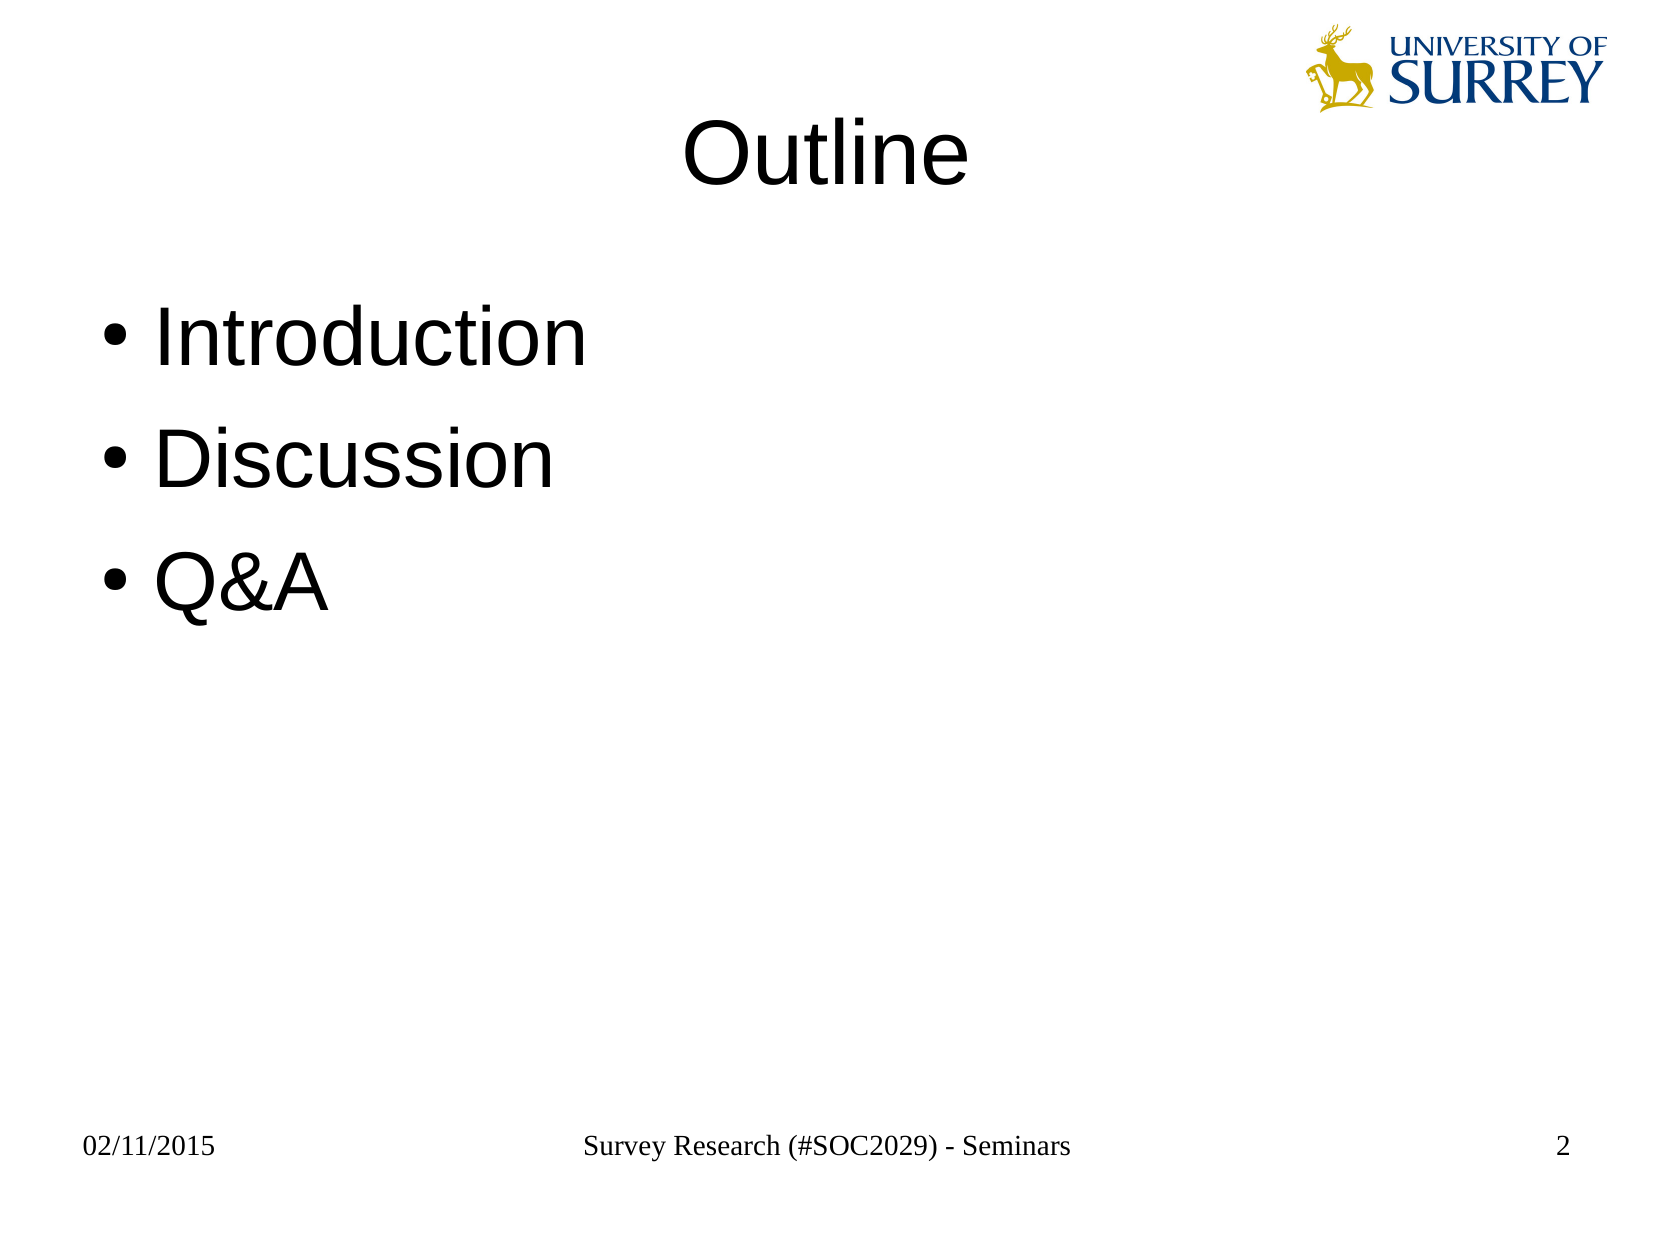

# Outline
Introduction
Discussion
Q&A
05/10/2015
2